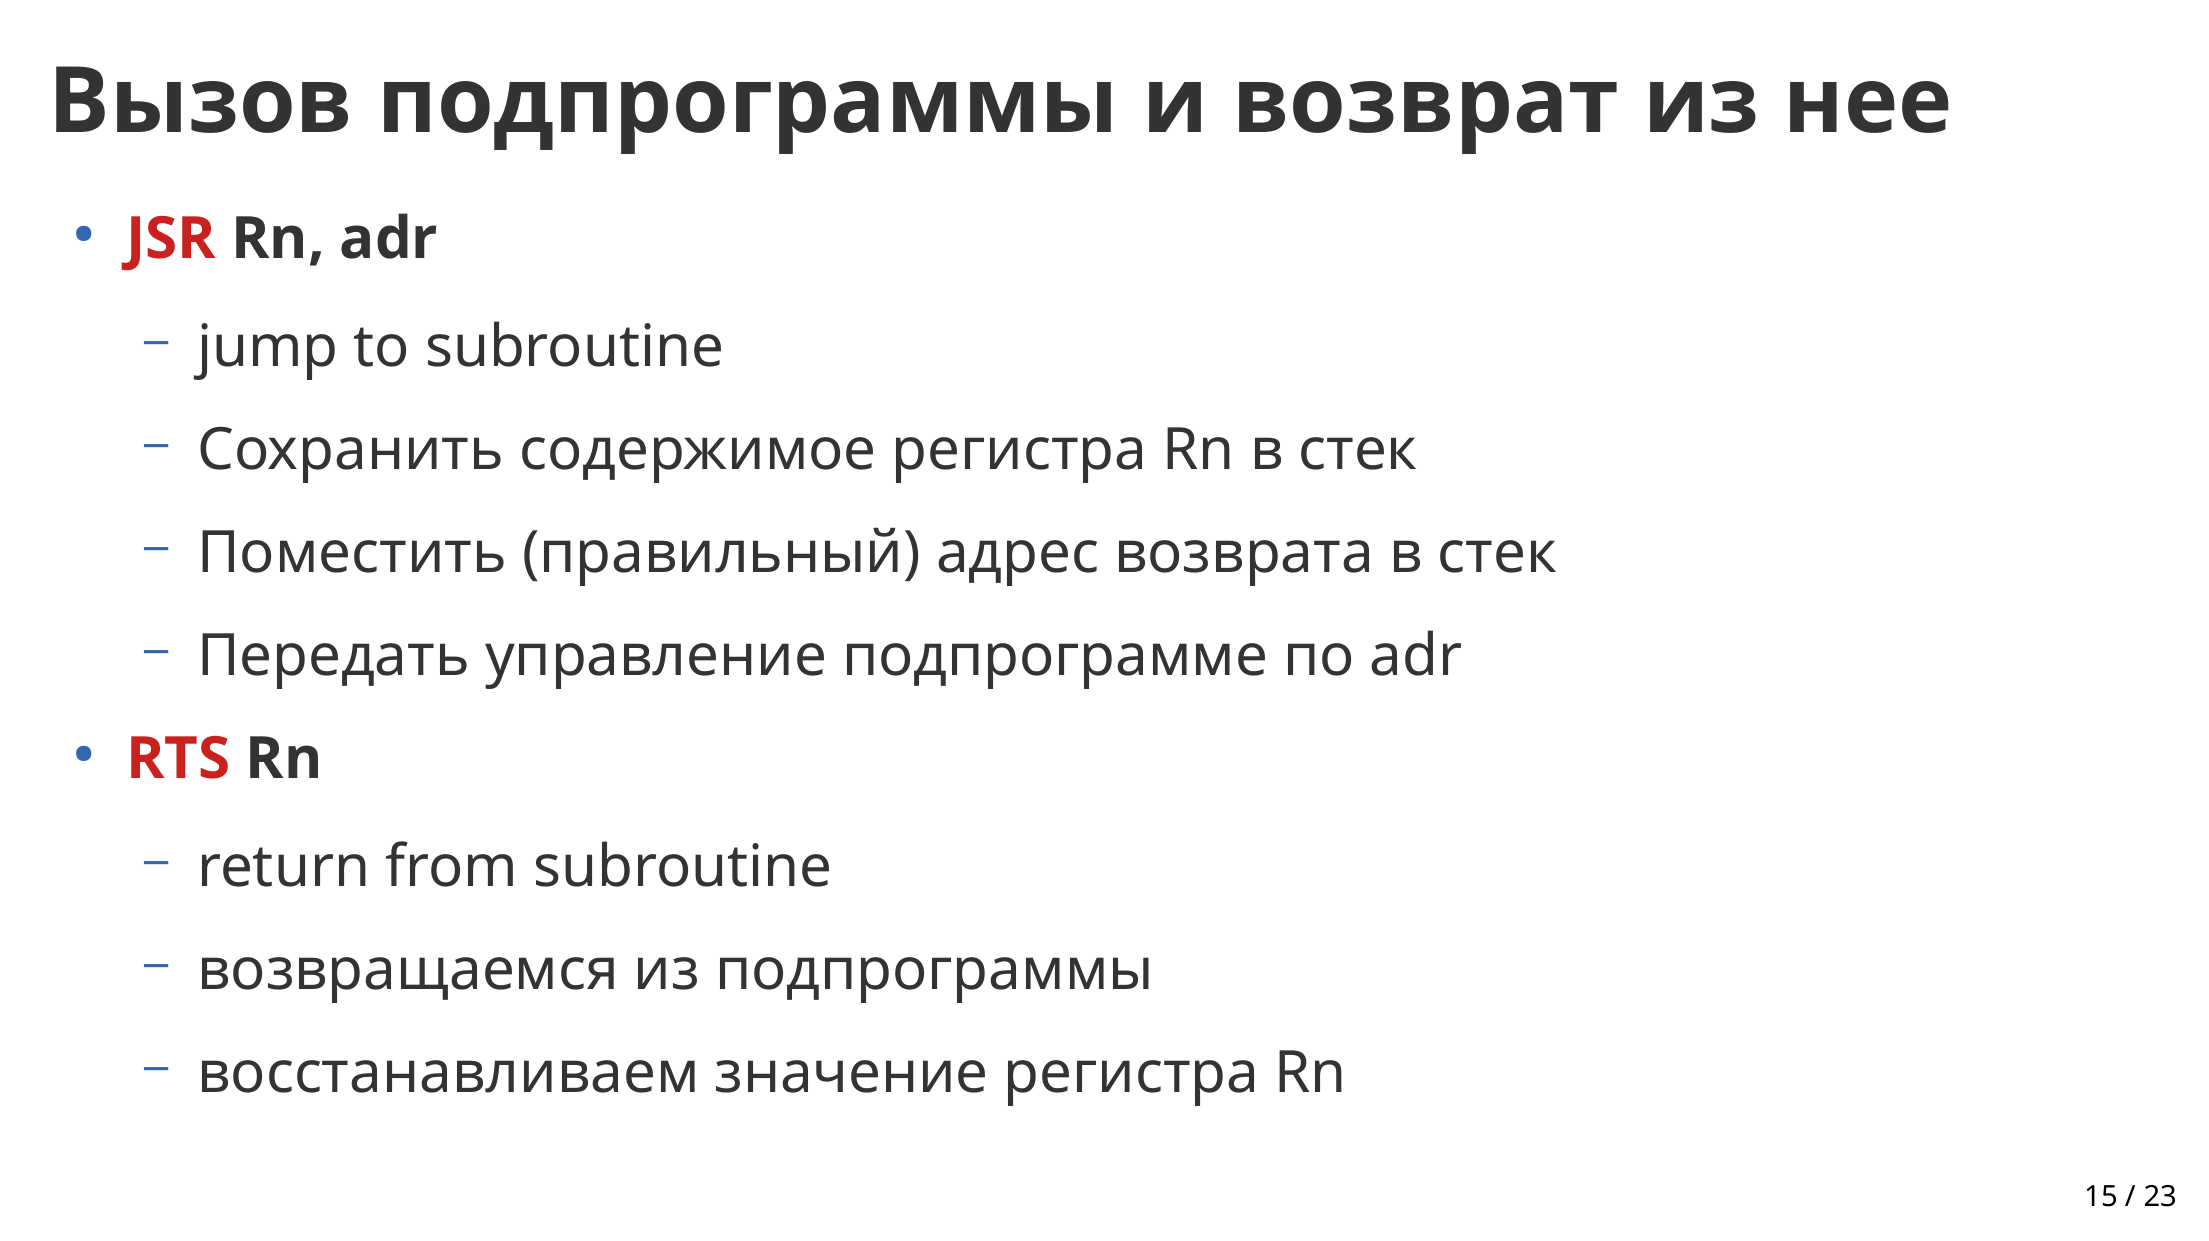

# Вызов подпрограммы и возврат из нее
JSR Rn, adr
jump to subroutine
Сохранить содержимое регистра Rn в стек
Поместить (правильный) адрес возврата в стек
Передать управление подпрограмме по adr
RTS Rn
return from subroutine
возвращаемся из подпрограммы
восстанавливаем значение регистра Rn
15